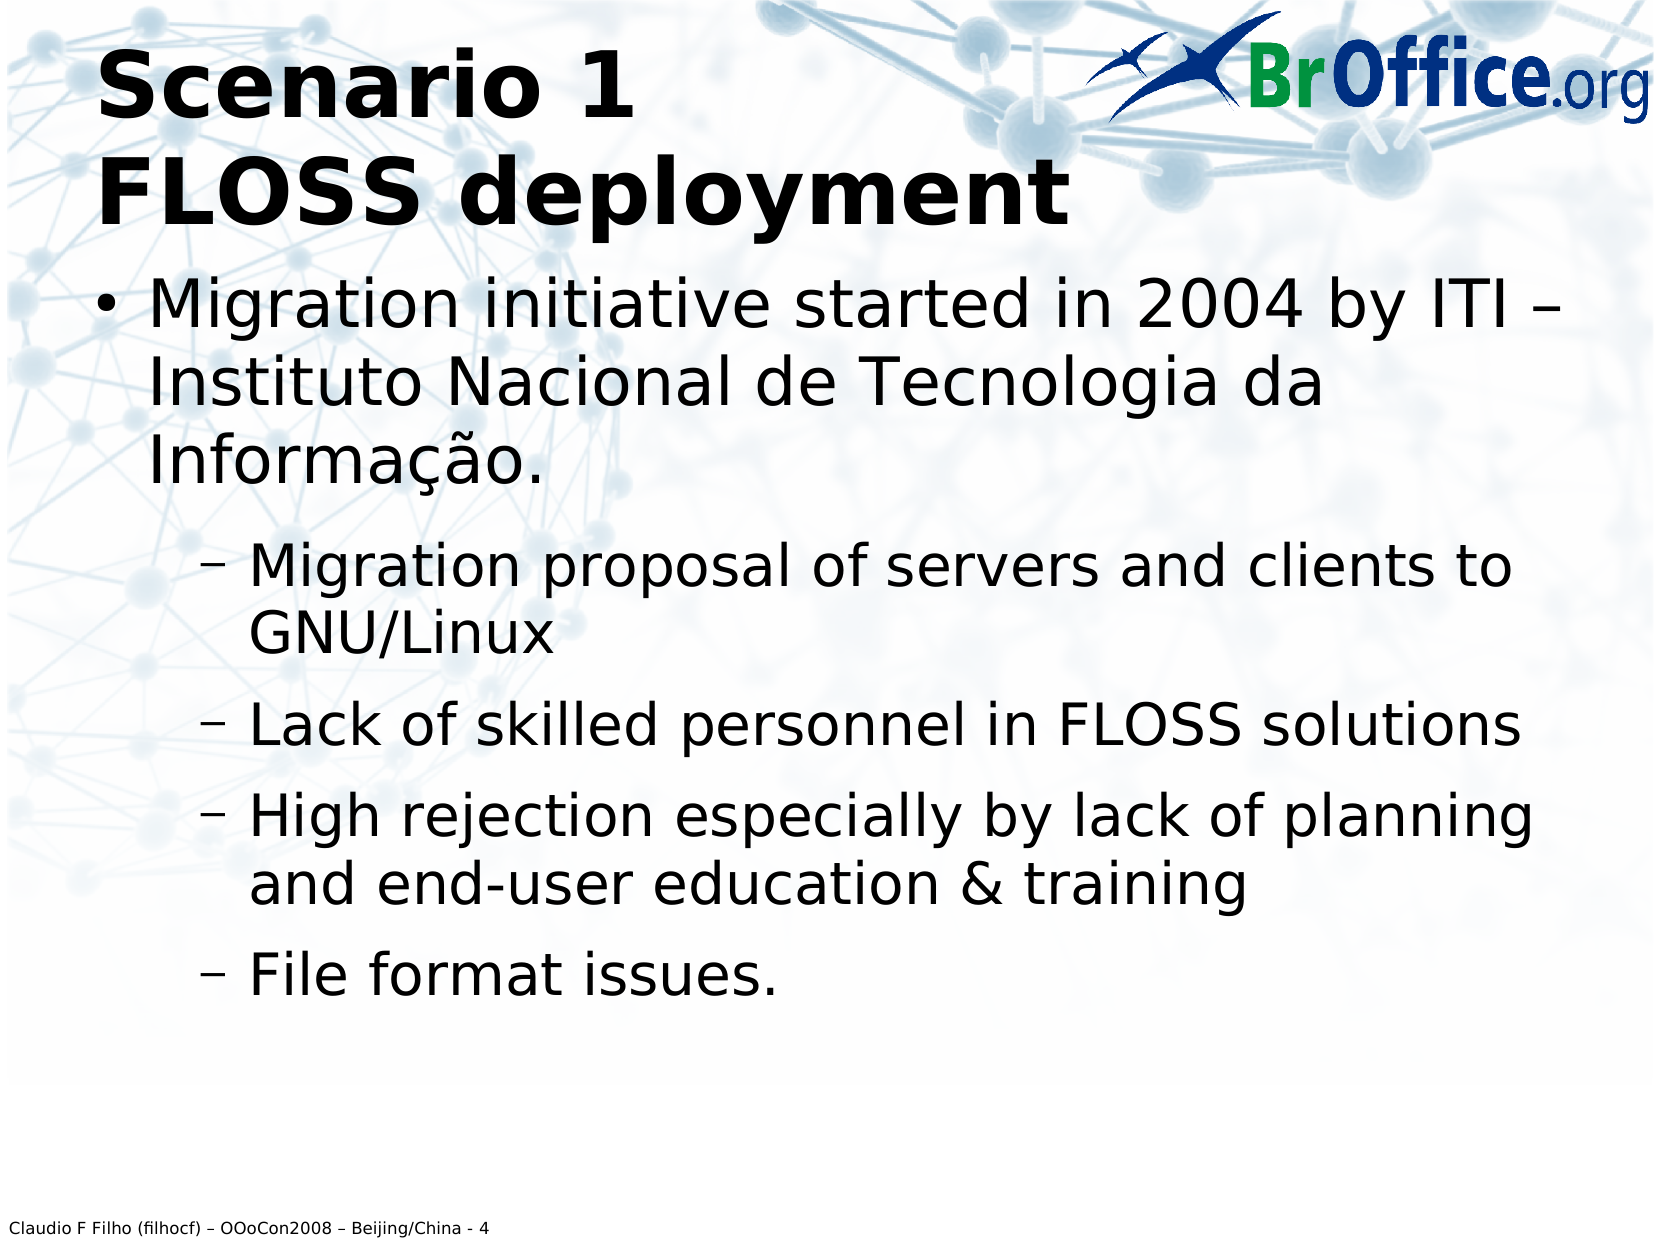

# Scenario 1 FLOSS deployment
Migration initiative started in 2004 by ITI – Instituto Nacional de Tecnologia da Informação.
Migration proposal of servers and clients to GNU/Linux
Lack of skilled personnel in FLOSS solutions
High rejection especially by lack of planning and end-user education & training
File format issues.